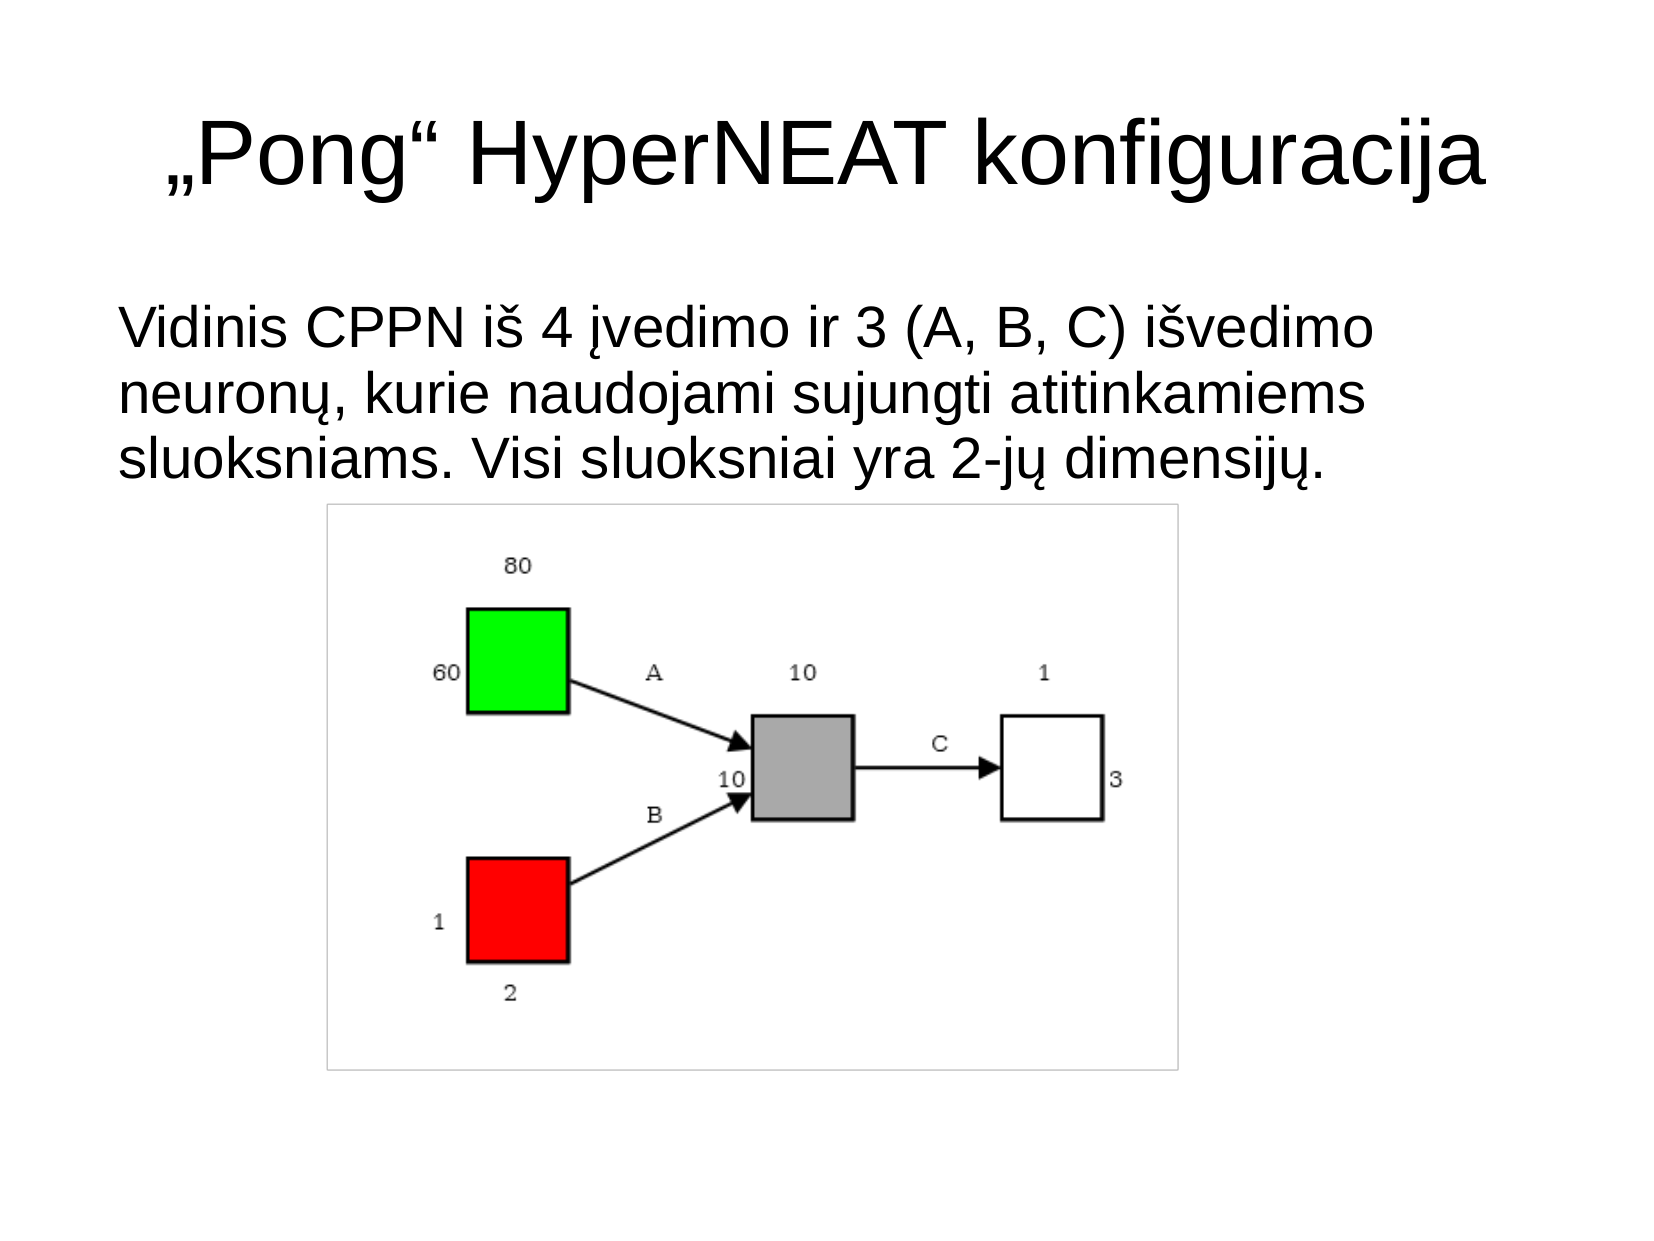

# „Pong“ HyperNEAT konfiguracija
Vidinis CPPN iš 4 įvedimo ir 3 (A, B, C) išvedimo neuronų, kurie naudojami sujungti atitinkamiems sluoksniams. Visi sluoksniai yra 2-jų dimensijų.